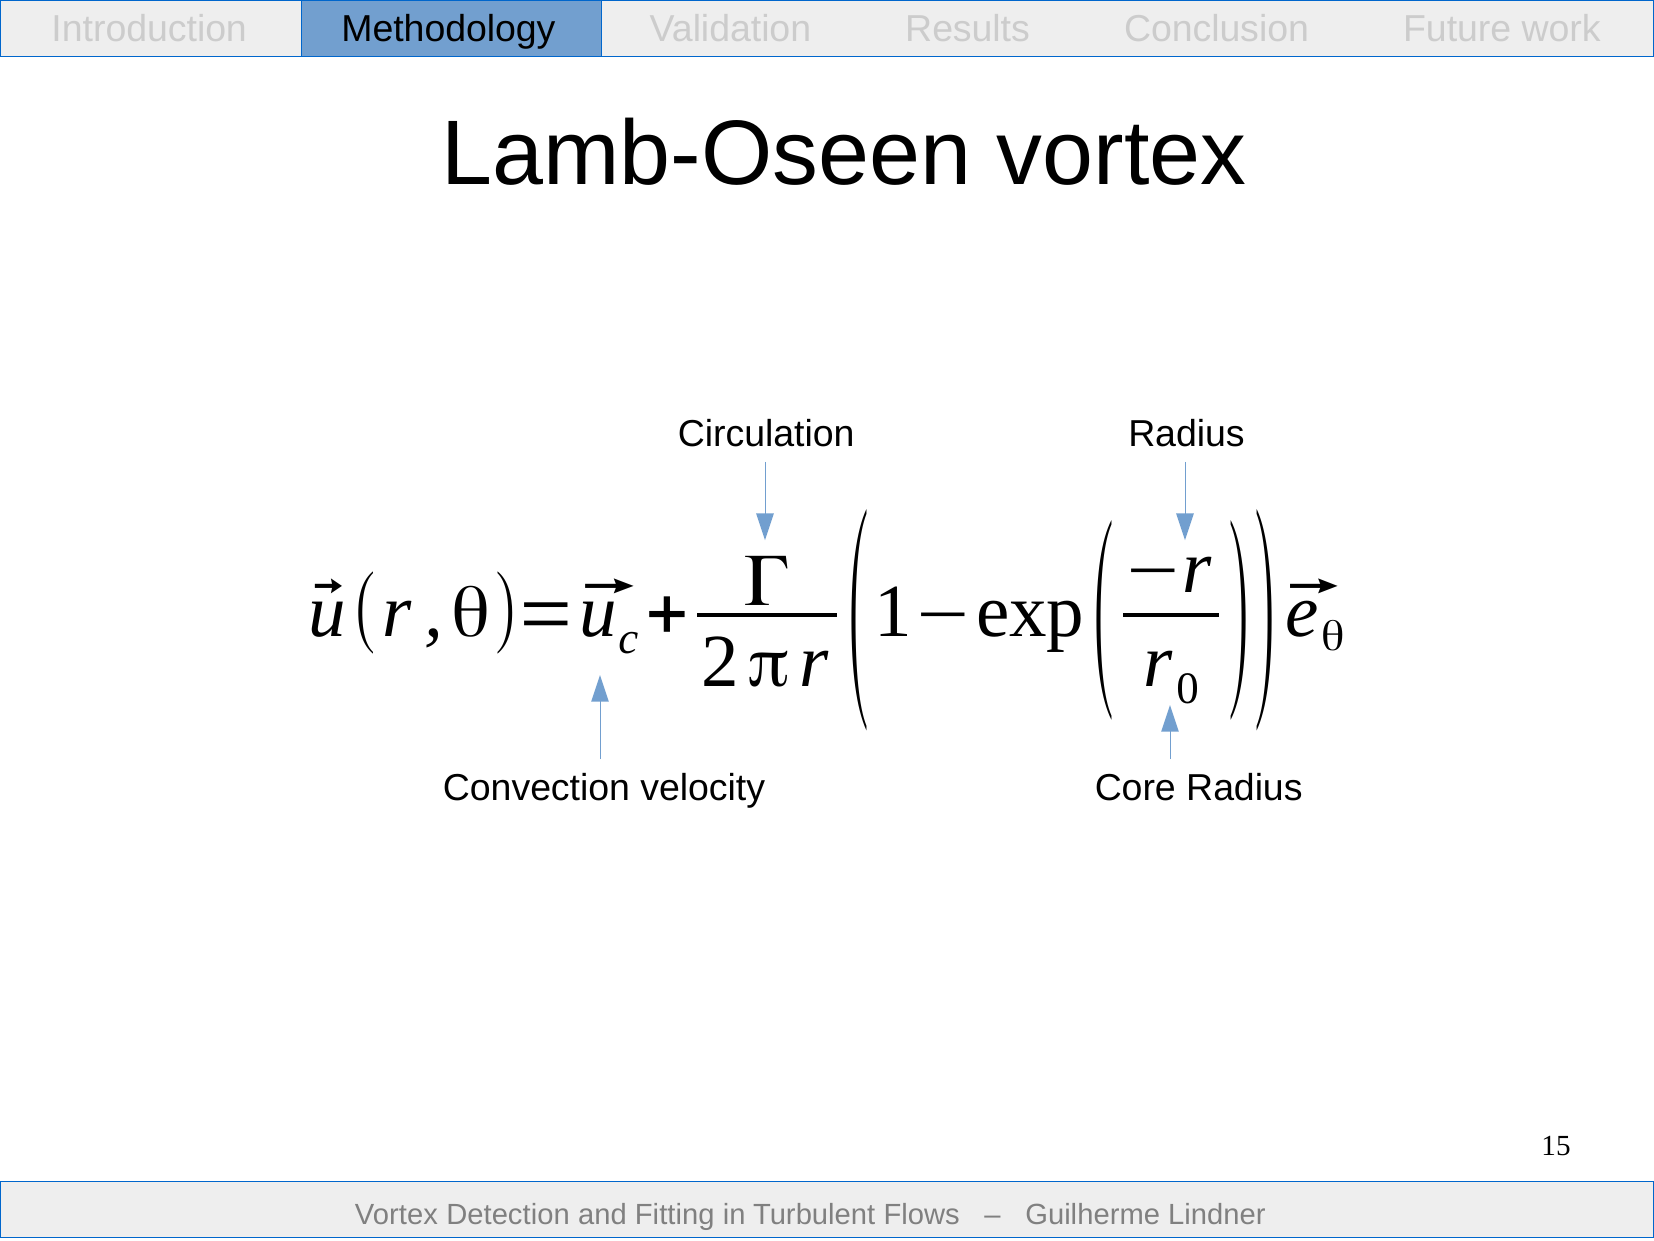

Introduction Methodology Validation Results Conclusion Future work
# Lamb-Oseen vortex
Circulation
Radius
Convection velocity
Core Radius
15
Vortex Detection and Fitting in Turbulent Flows – Guilherme Lindner